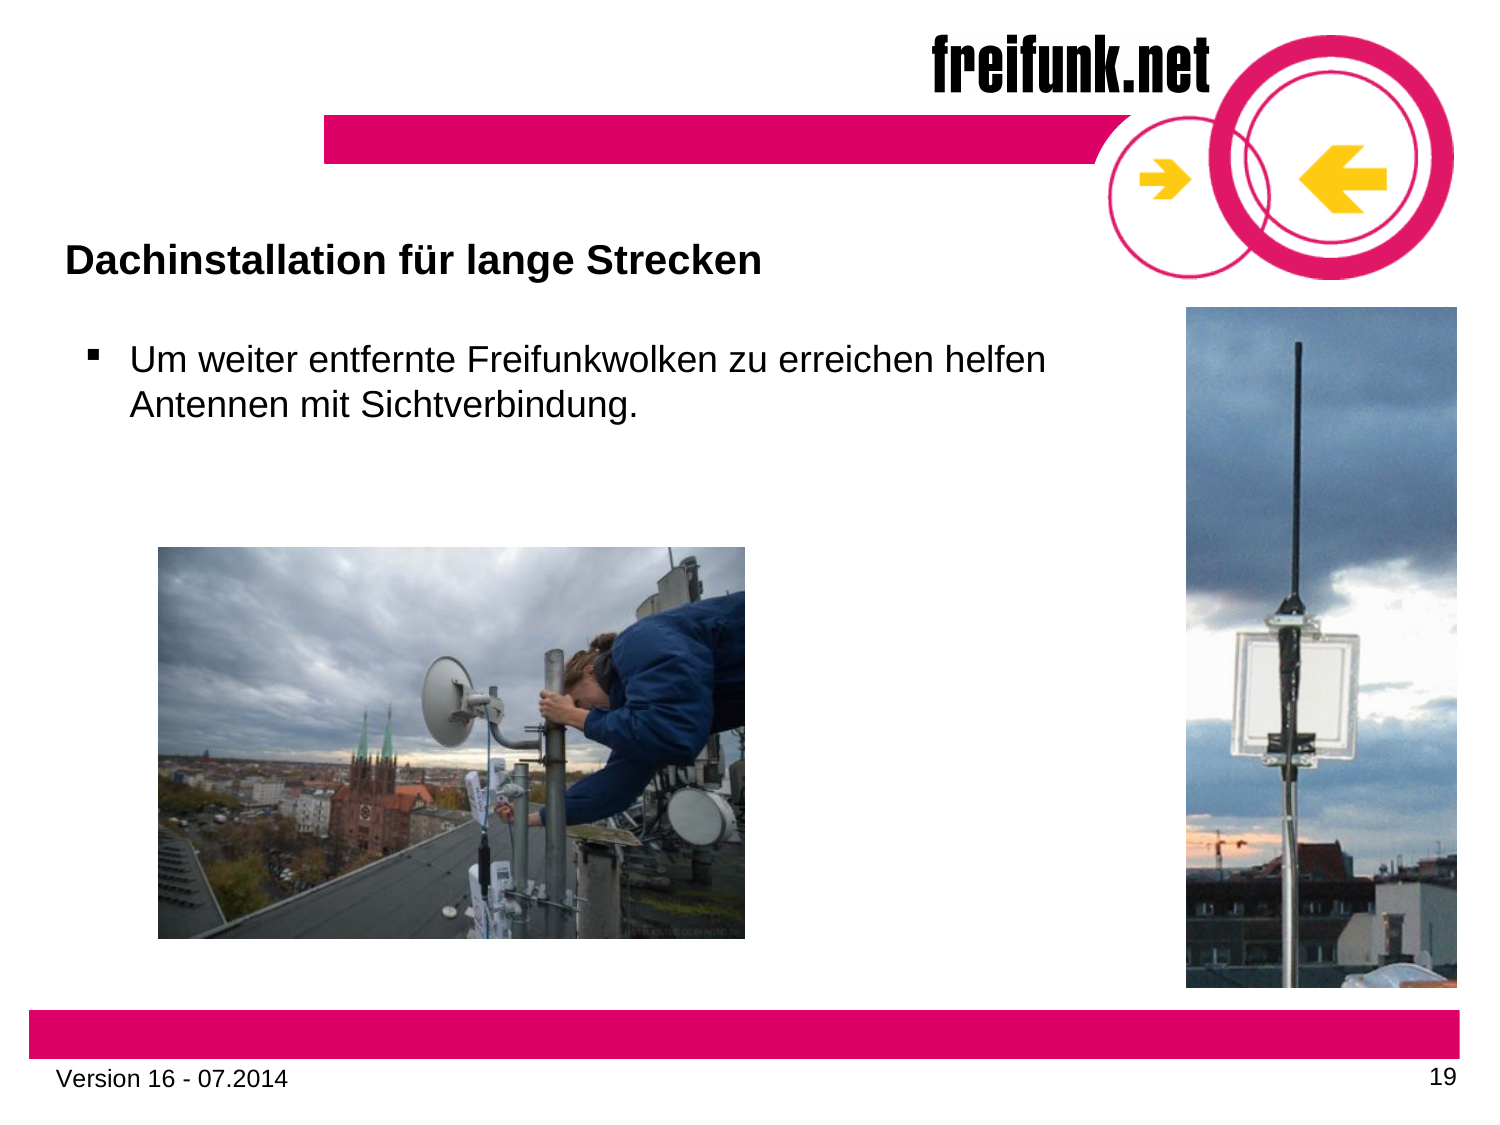

Dachinstallation für lange Strecken
Um weiter entfernte Freifunkwolken zu erreichen helfen Antennen mit Sichtverbindung.
19
Version 16 - 07.2014